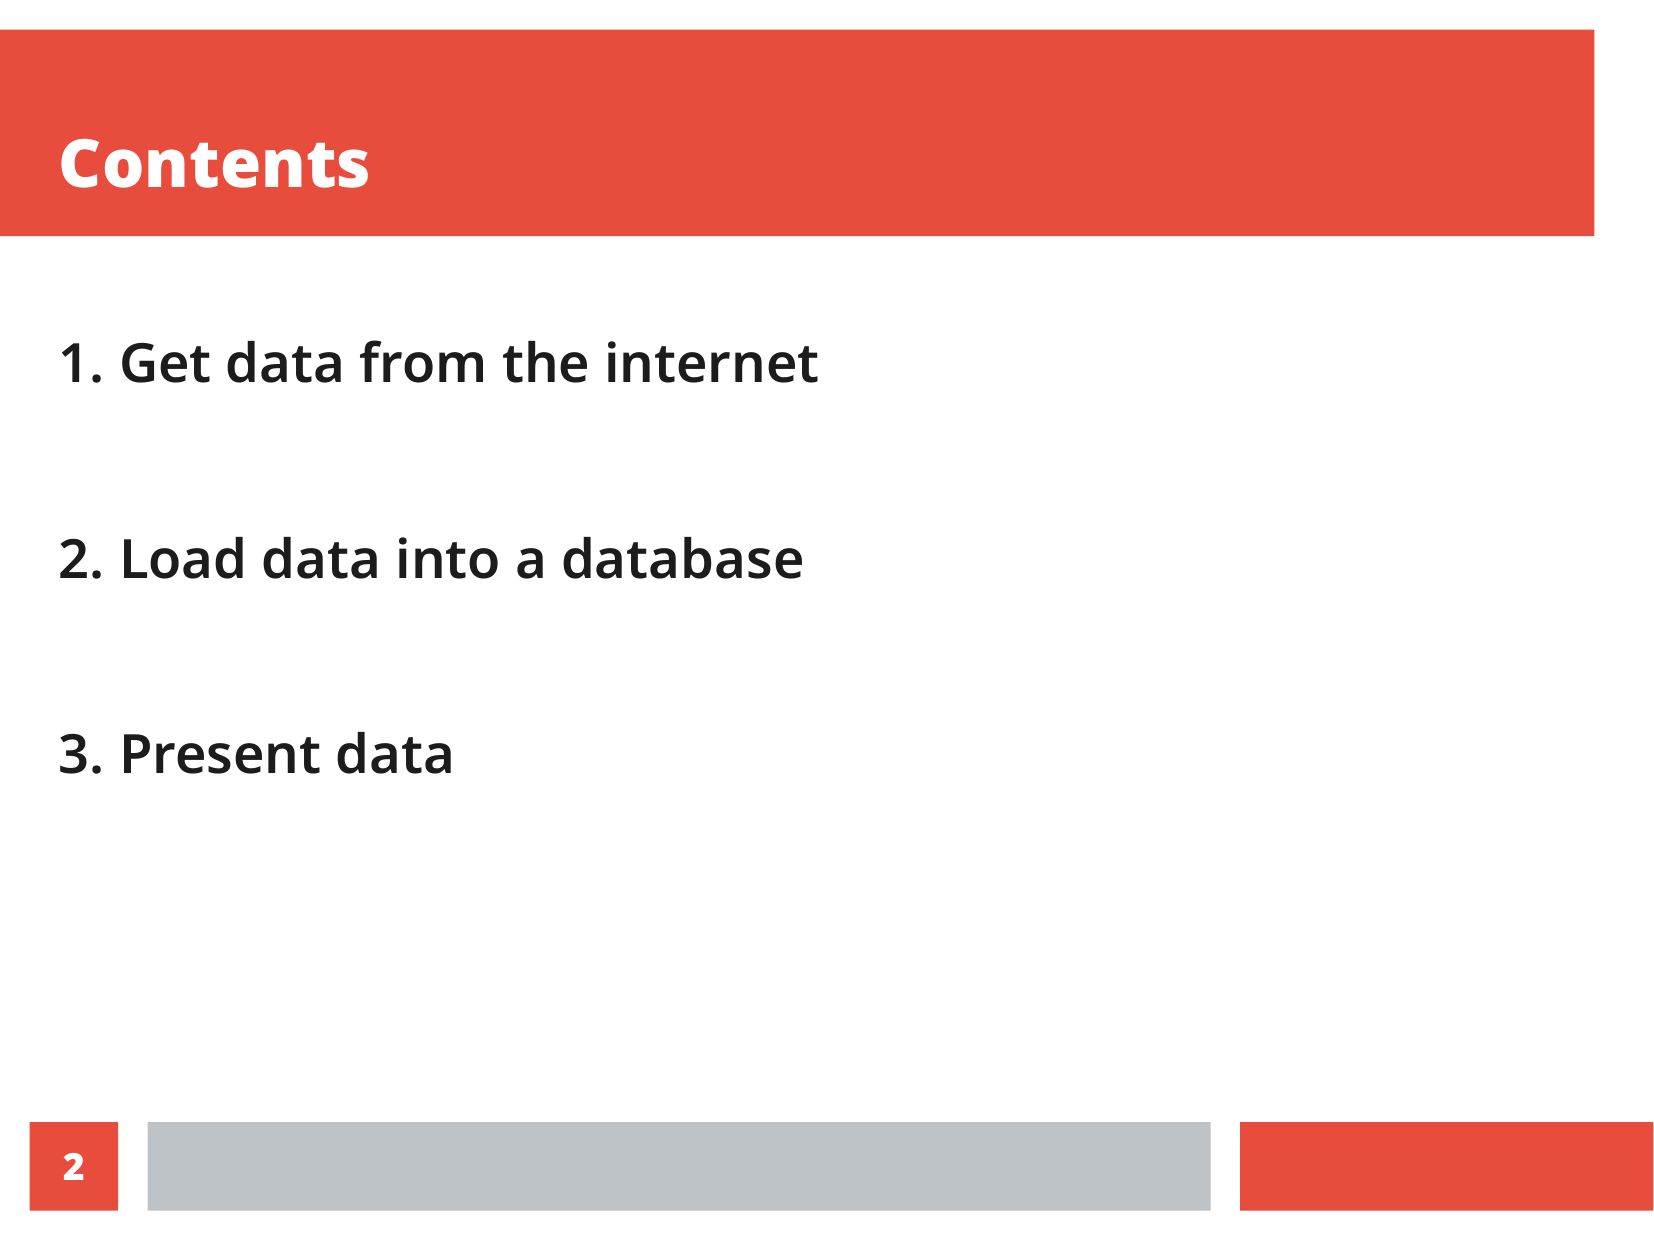

# Contents
1. Get data from the internet
2. Load data into a database
3. Present data
2